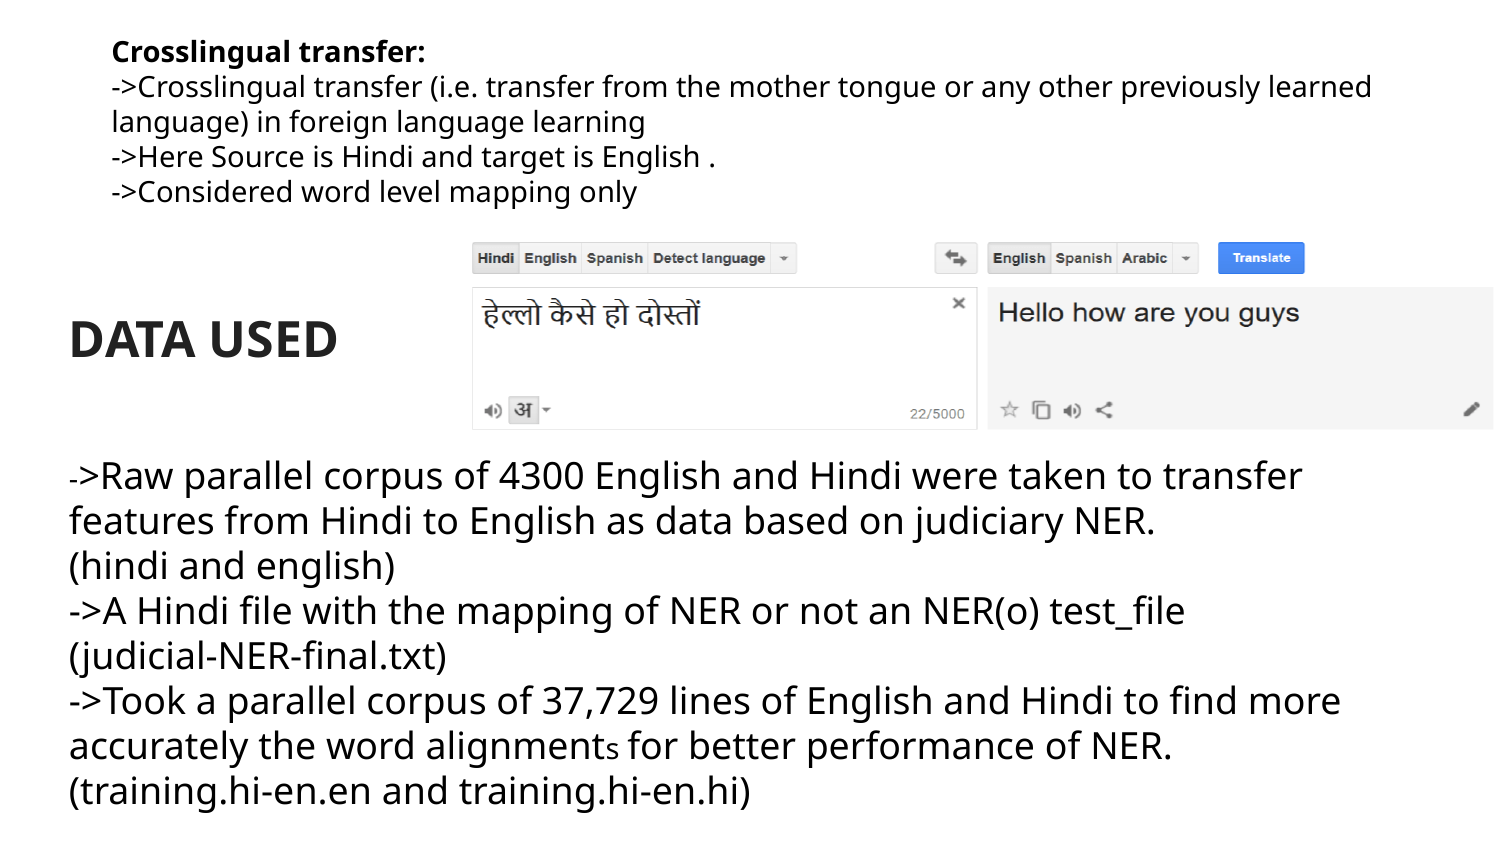

Crosslingual transfer:
->Crosslingual transfer (i.e. transfer from the mother tongue or any other previously learned language) in foreign language learning
->Here Source is Hindi and target is English .
->Considered word level mapping only
DATA USED
->Raw parallel corpus of 4300 English and Hindi were taken to transfer features from Hindi to English as data based on judiciary NER.
(hindi and english)
->A Hindi file with the mapping of NER or not an NER(o) test_file
(judicial-NER-final.txt)
->Took a parallel corpus of 37,729 lines of English and Hindi to find more accurately the word alignments for better performance of NER.
(training.hi-en.en and training.hi-en.hi)